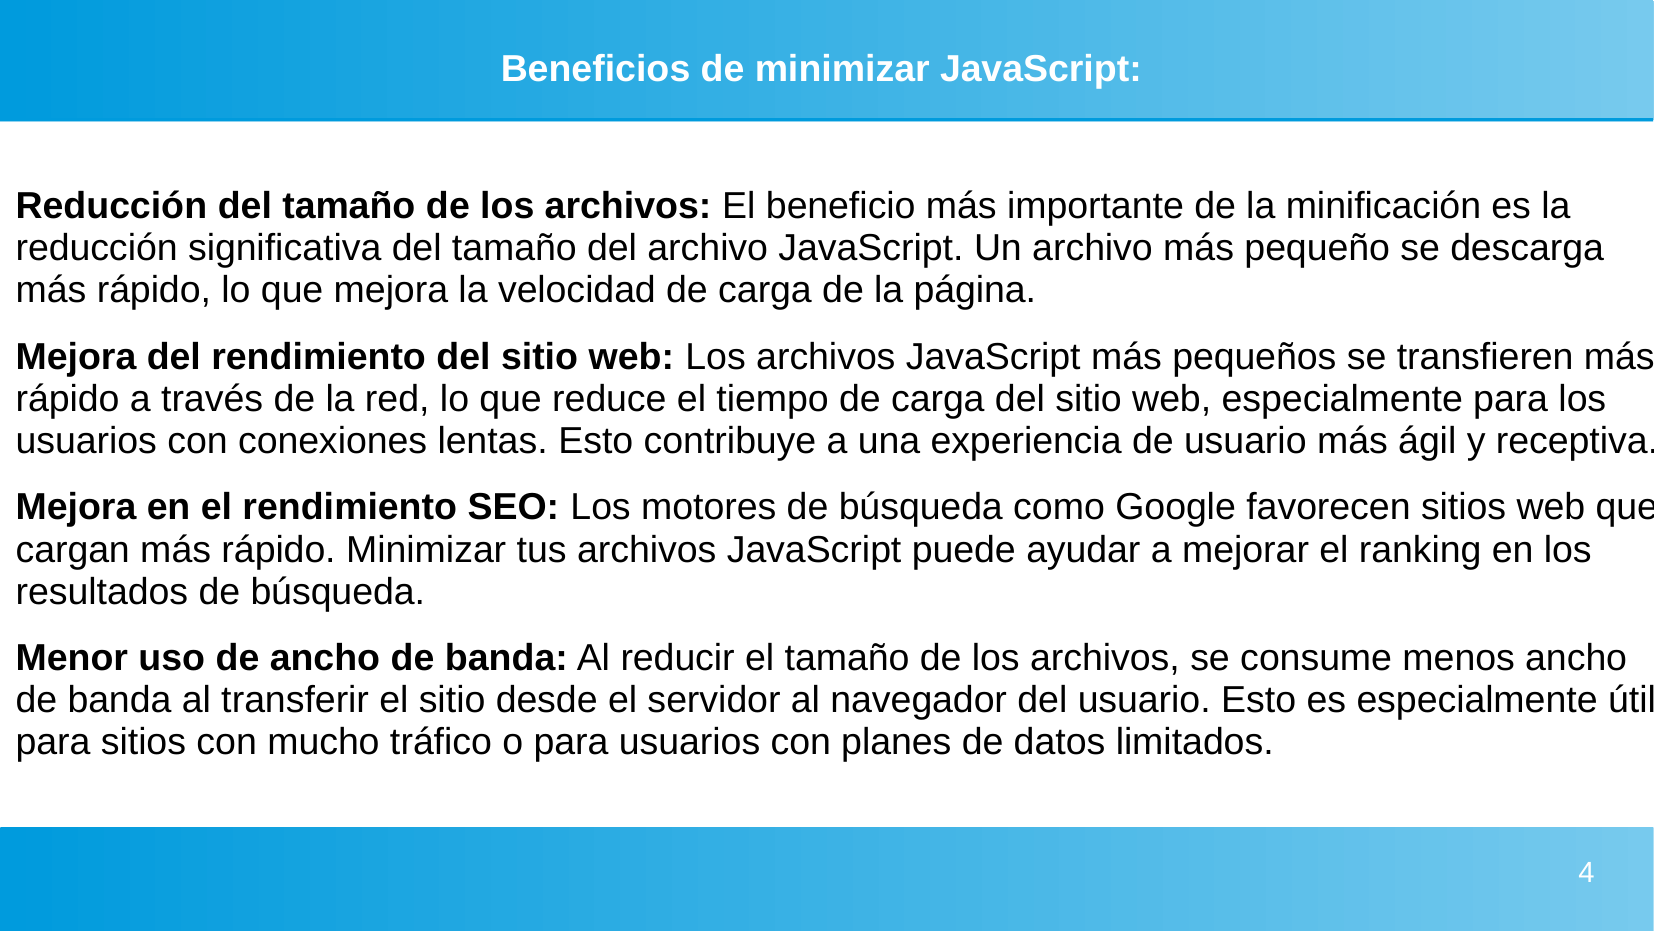

# Beneficios de minimizar JavaScript:
Reducción del tamaño de los archivos: El beneficio más importante de la minificación es la reducción significativa del tamaño del archivo JavaScript. Un archivo más pequeño se descarga más rápido, lo que mejora la velocidad de carga de la página.
Mejora del rendimiento del sitio web: Los archivos JavaScript más pequeños se transfieren más rápido a través de la red, lo que reduce el tiempo de carga del sitio web, especialmente para los usuarios con conexiones lentas. Esto contribuye a una experiencia de usuario más ágil y receptiva.
Mejora en el rendimiento SEO: Los motores de búsqueda como Google favorecen sitios web que cargan más rápido. Minimizar tus archivos JavaScript puede ayudar a mejorar el ranking en los resultados de búsqueda.
Menor uso de ancho de banda: Al reducir el tamaño de los archivos, se consume menos ancho de banda al transferir el sitio desde el servidor al navegador del usuario. Esto es especialmente útil para sitios con mucho tráfico o para usuarios con planes de datos limitados.
4